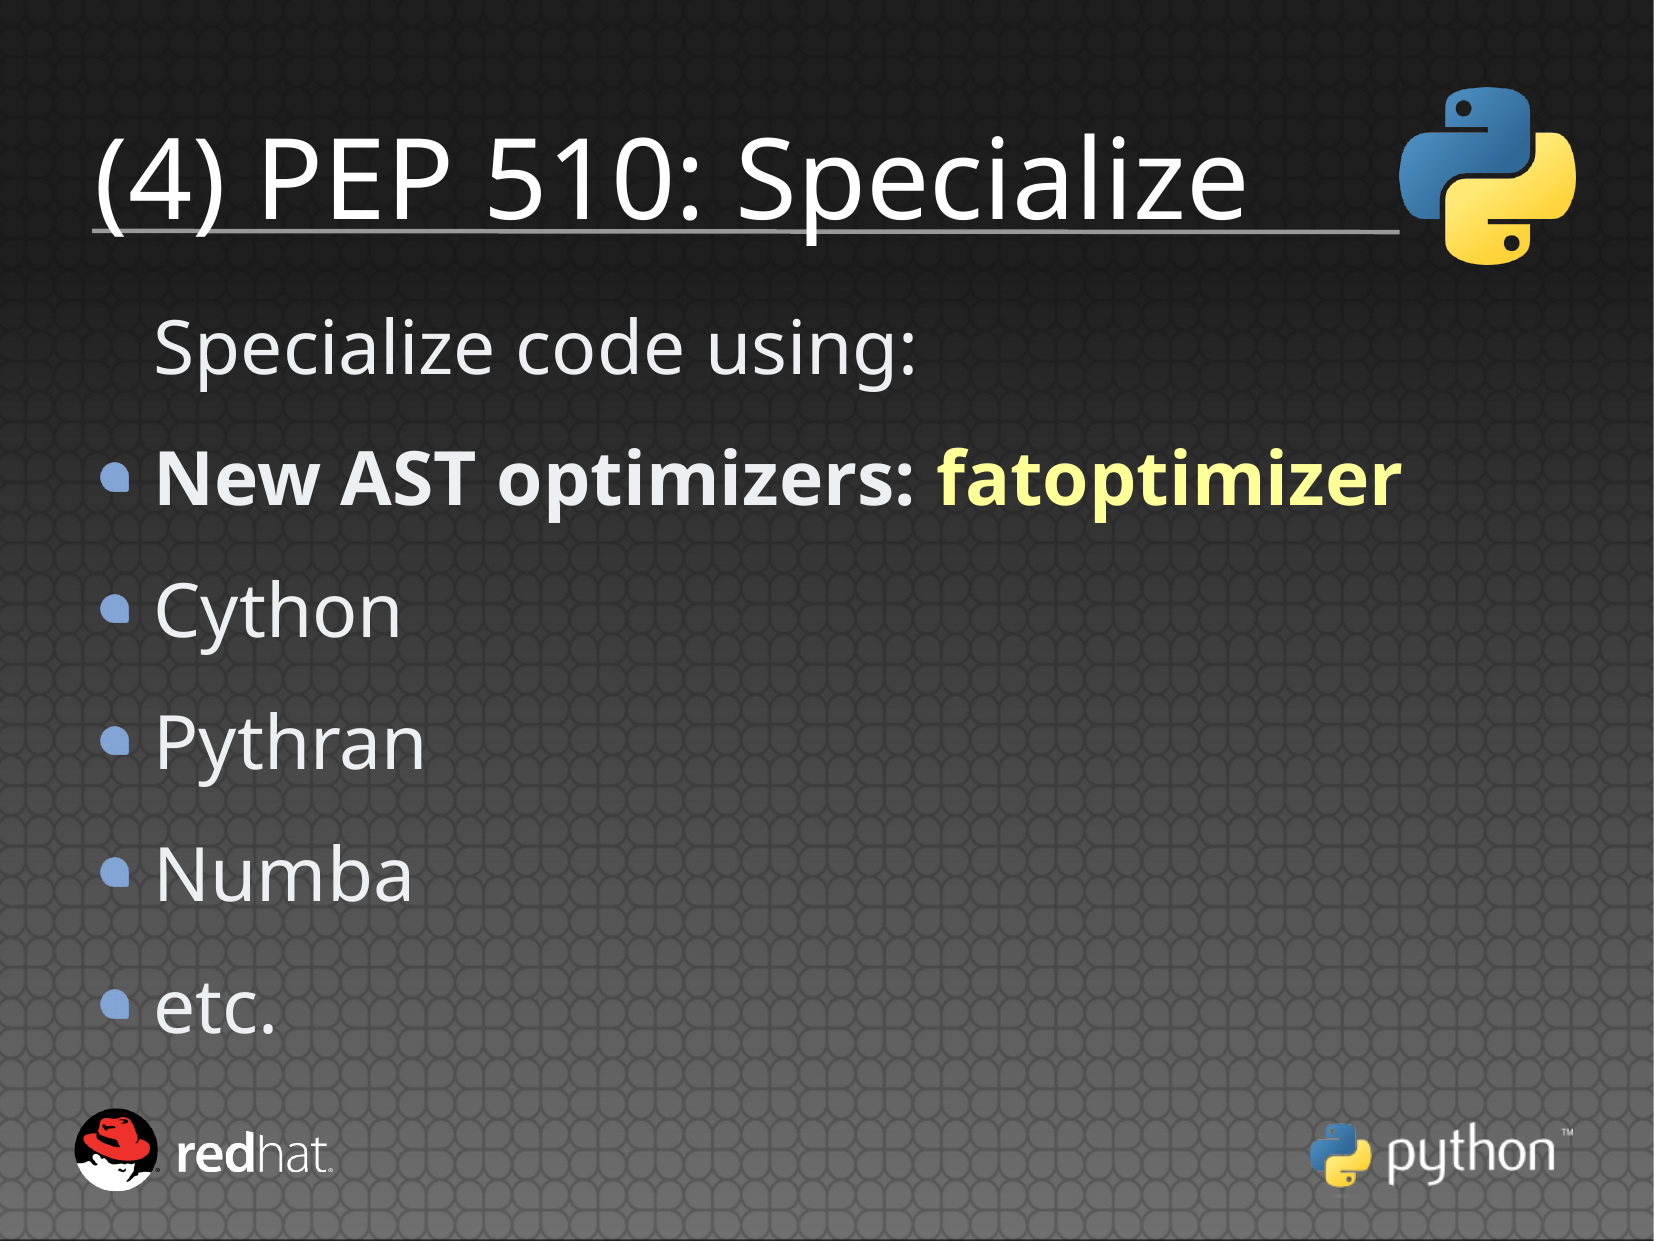

(4) PEP 510: Specialize
# Specialize code using:
New AST optimizers: fatoptimizer
Cython
Pythran
Numba
etc.